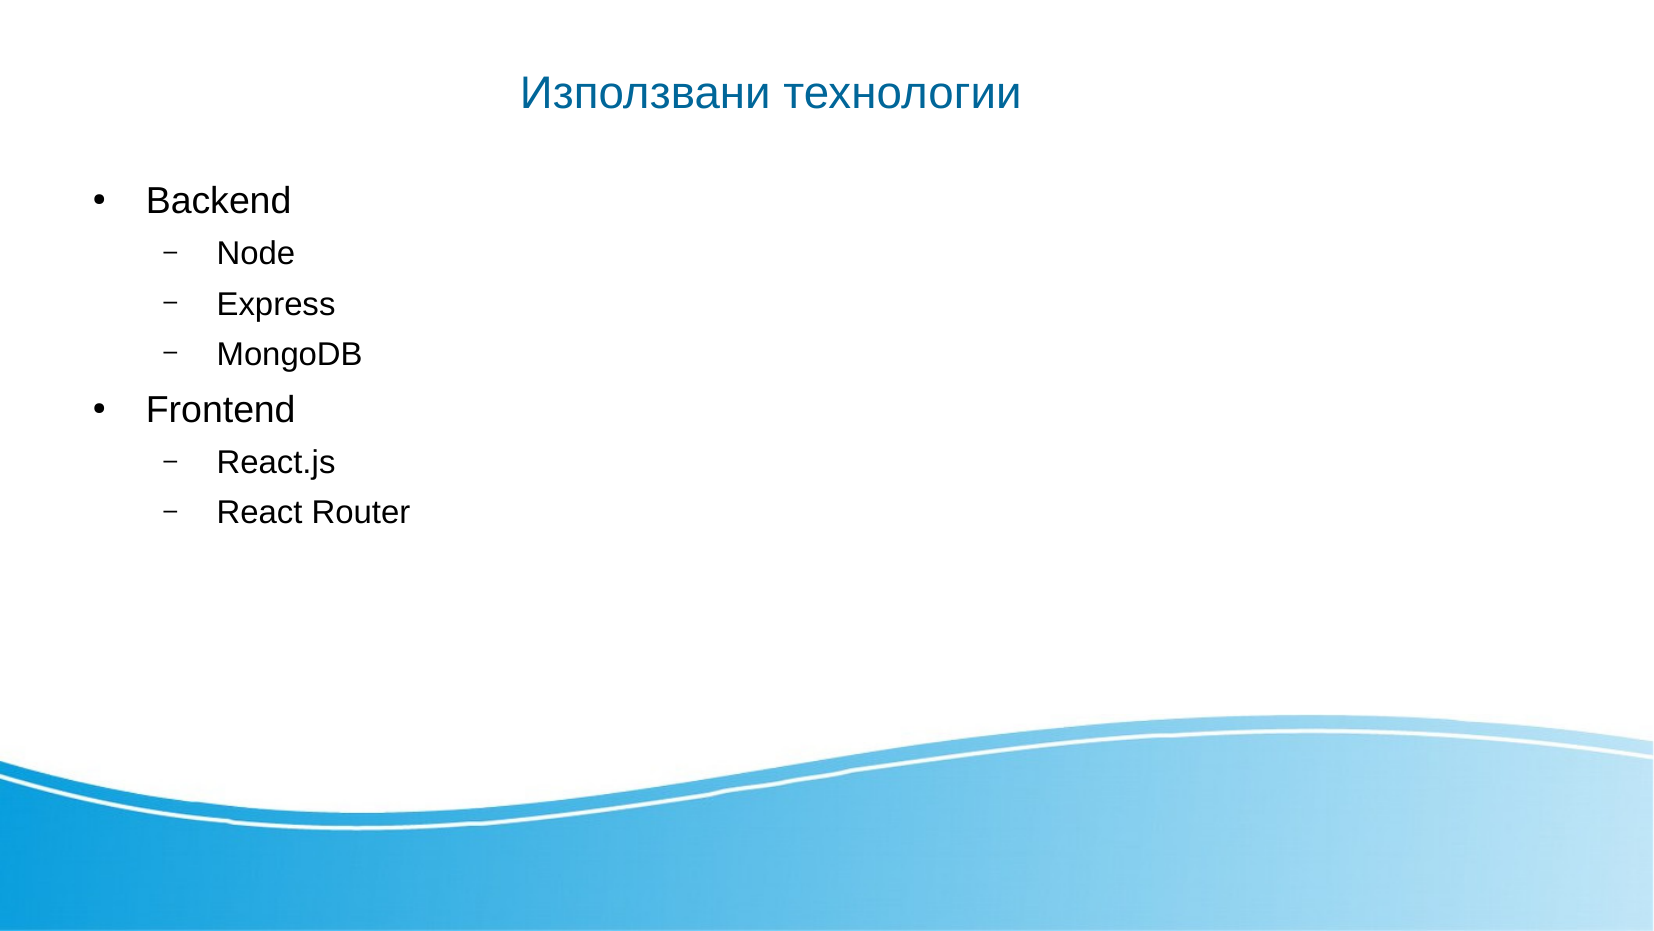

# Използвани технологии
Backend
Node
Express
MongoDB
Frontend
React.js
React Router